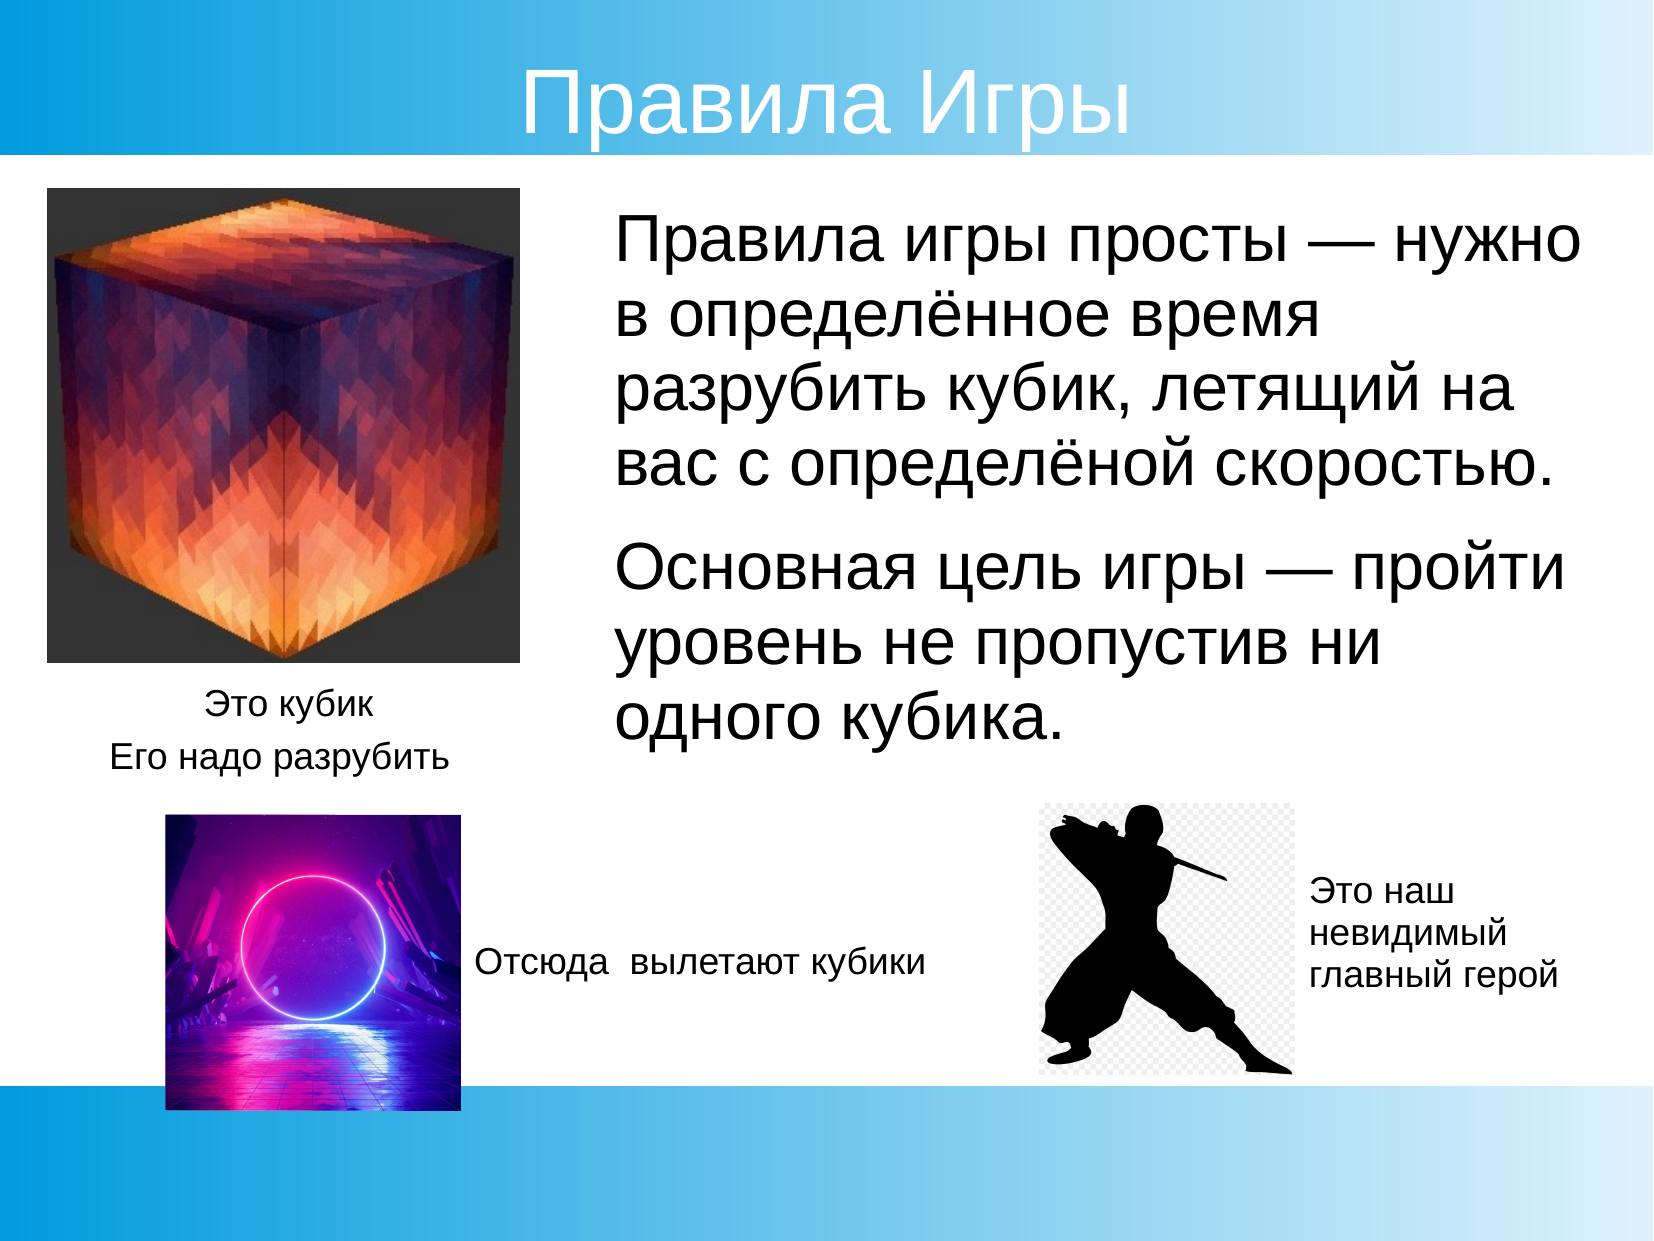

# Правила Игры
Правила игры просты — нужно в определённое время разрубить кубик, летящий на вас с определёной скоростью.
Основная цель игры — пройти уровень не пропустив ни одного кубика.
Это кубик
Его надо разрубить
Это наш
невидимый
главный герой
 Отсюда вылетают кубики